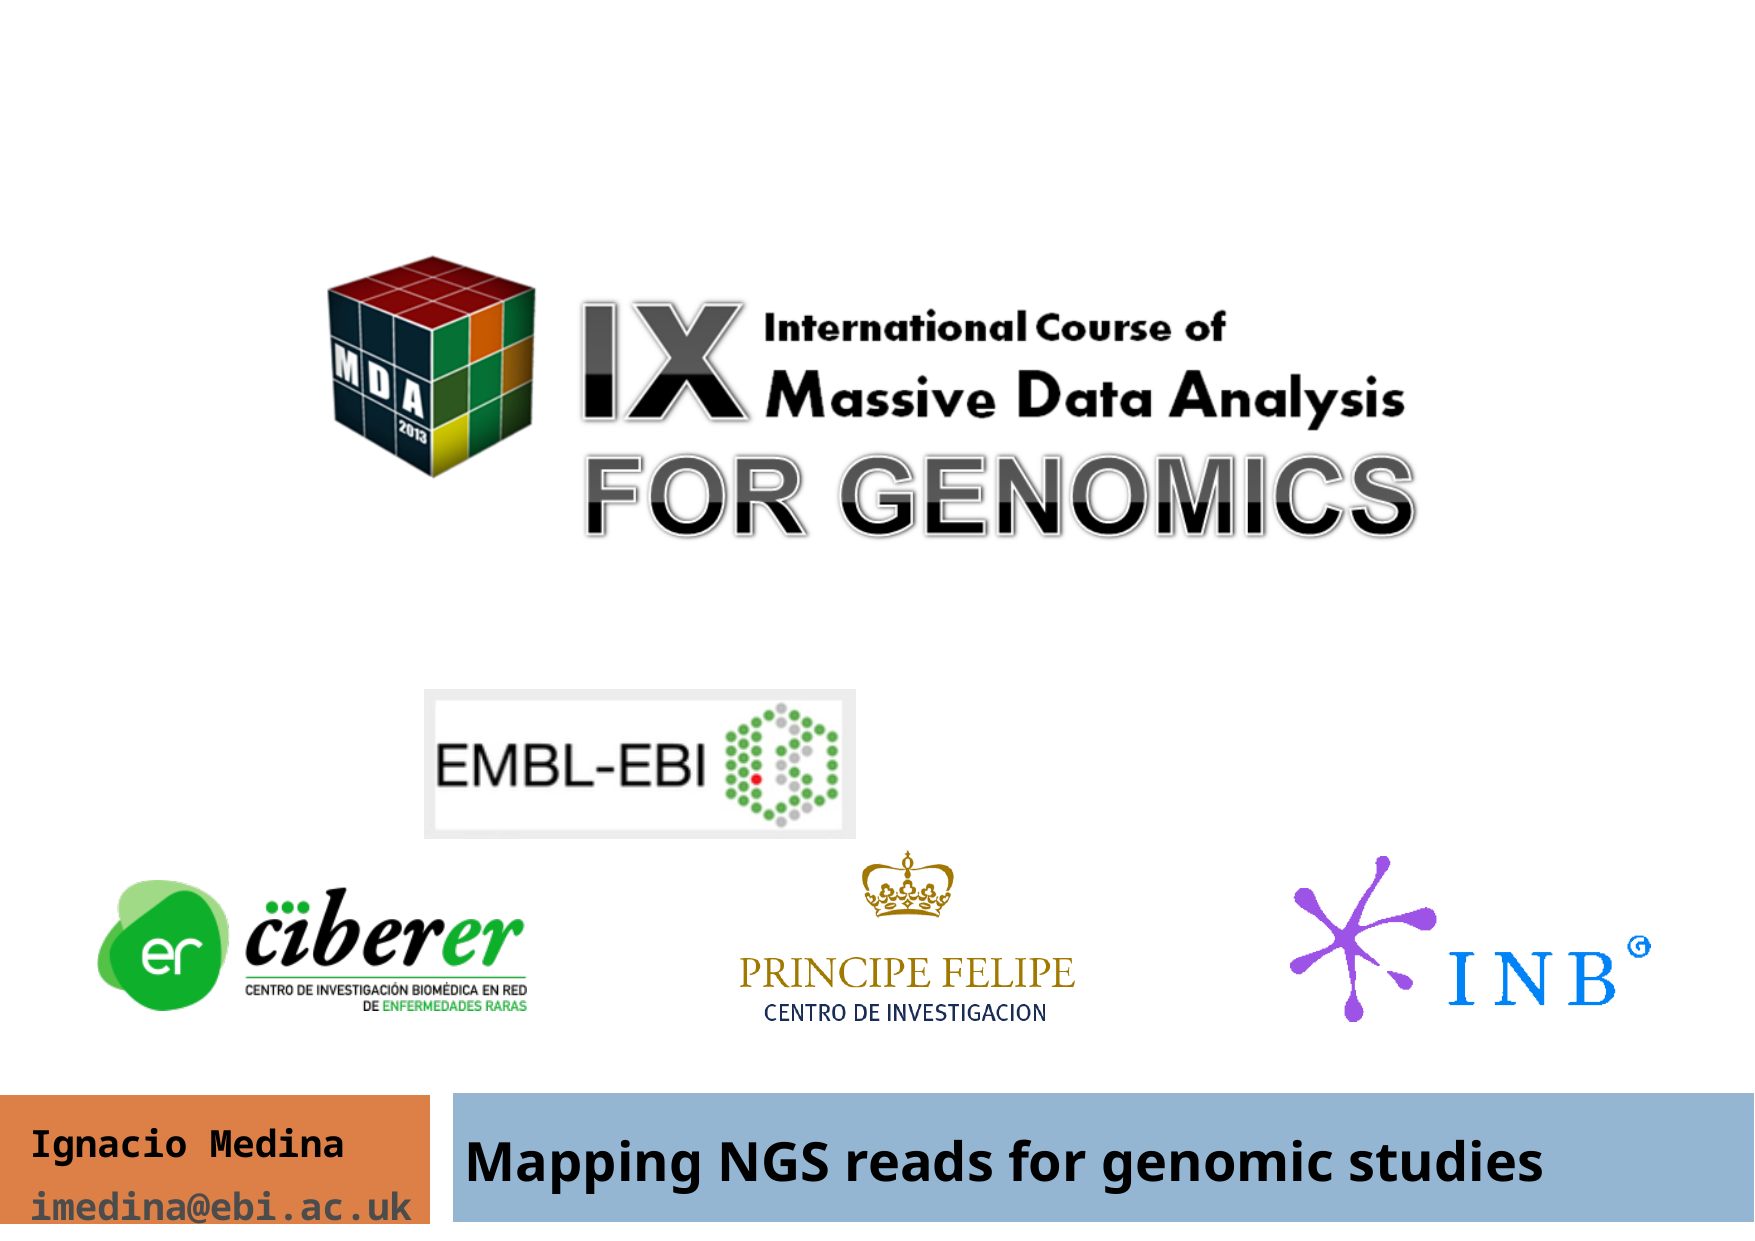

Ignacio Medina
imedina@ebi.ac.uk
Mapping NGS reads for genomic studies